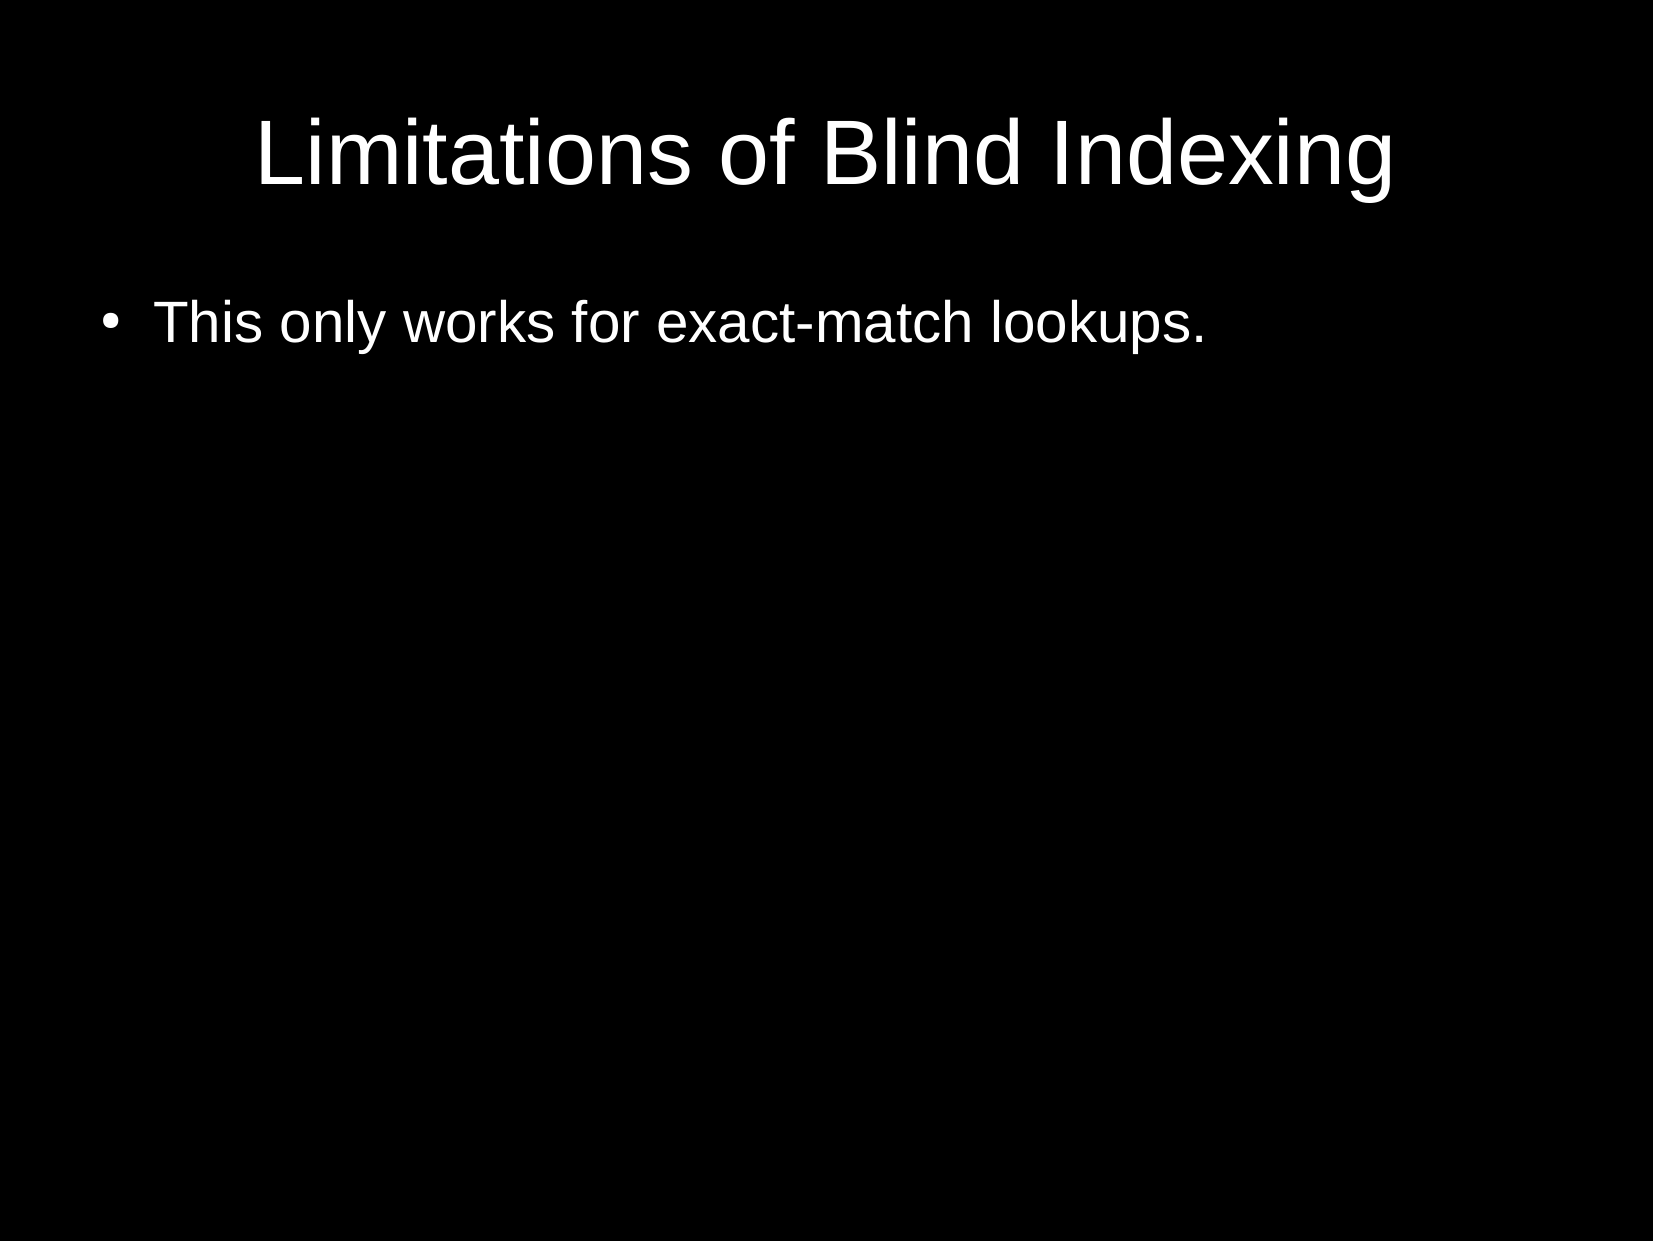

# Limitations of Blind Indexing
This only works for exact-match lookups.